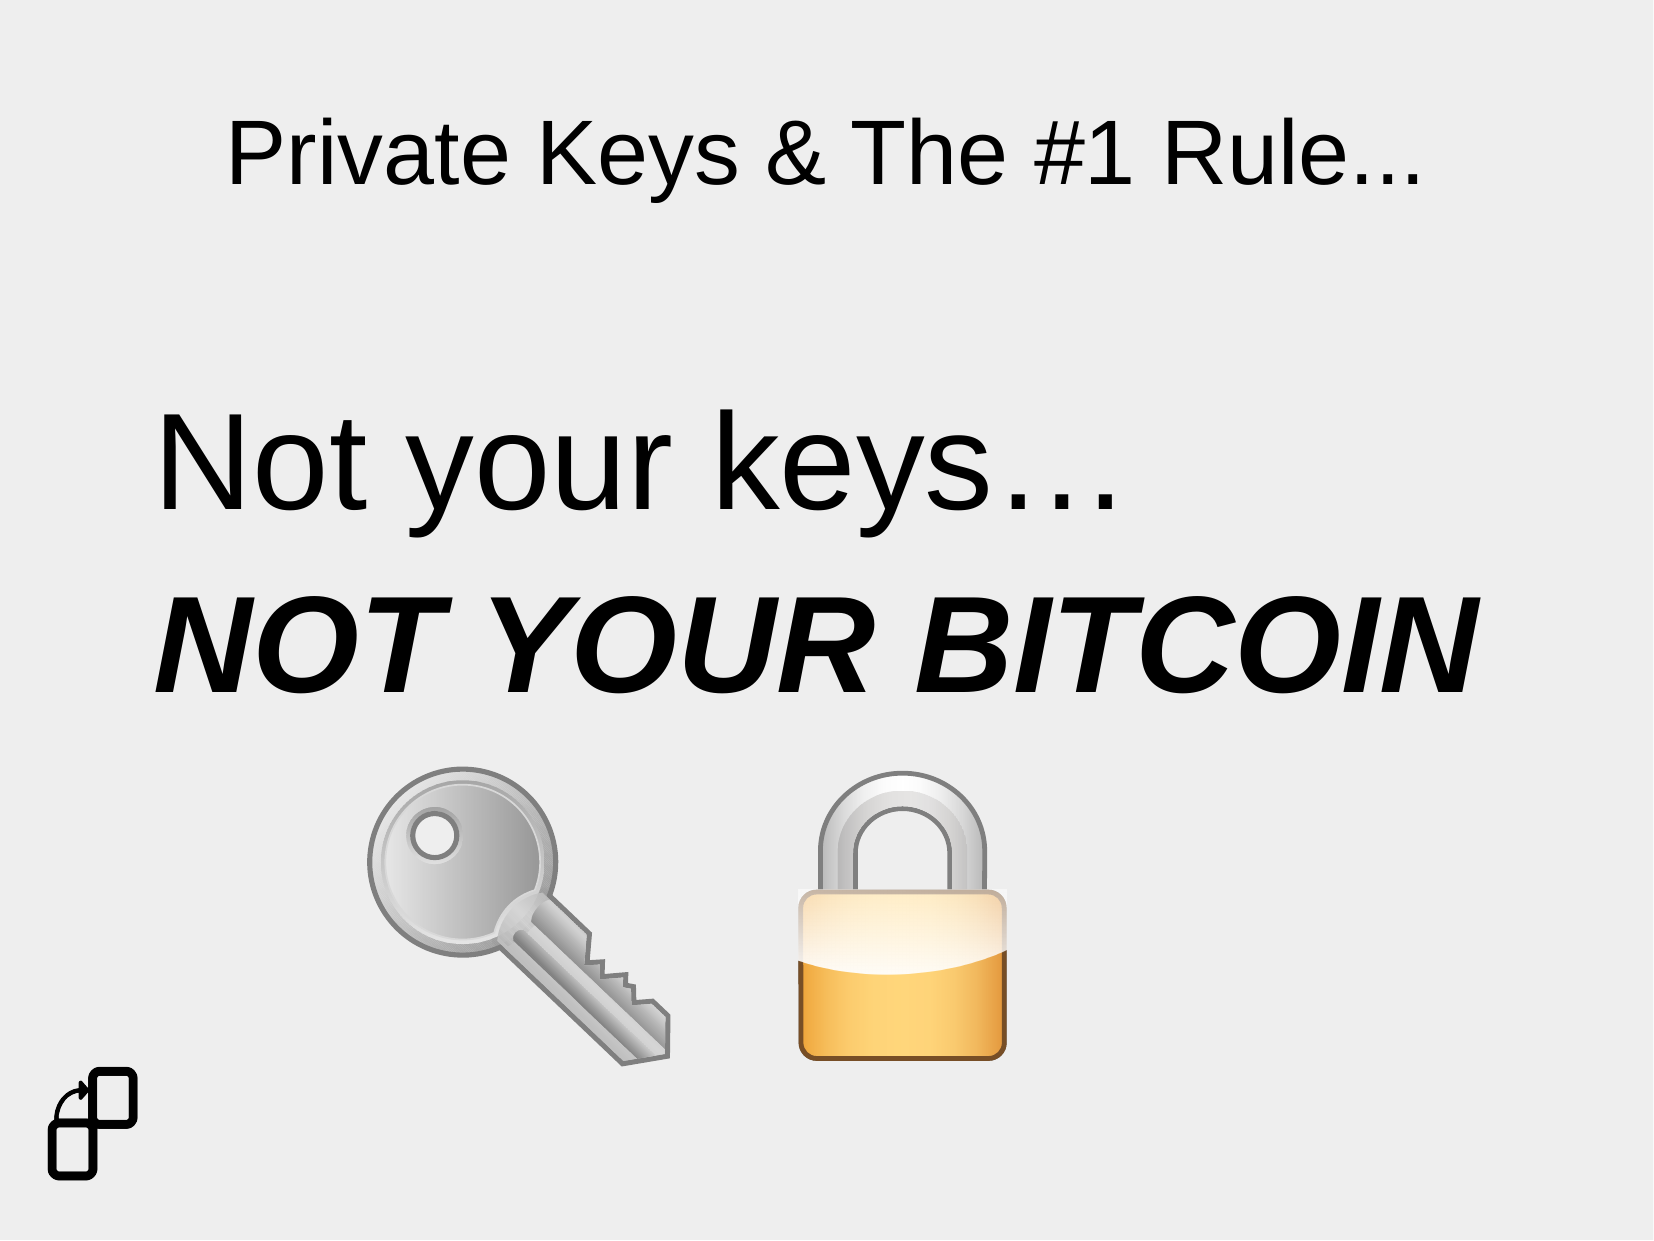

# Private Keys & The #1 Rule...
Not your keys…
NOT YOUR BITCOIN